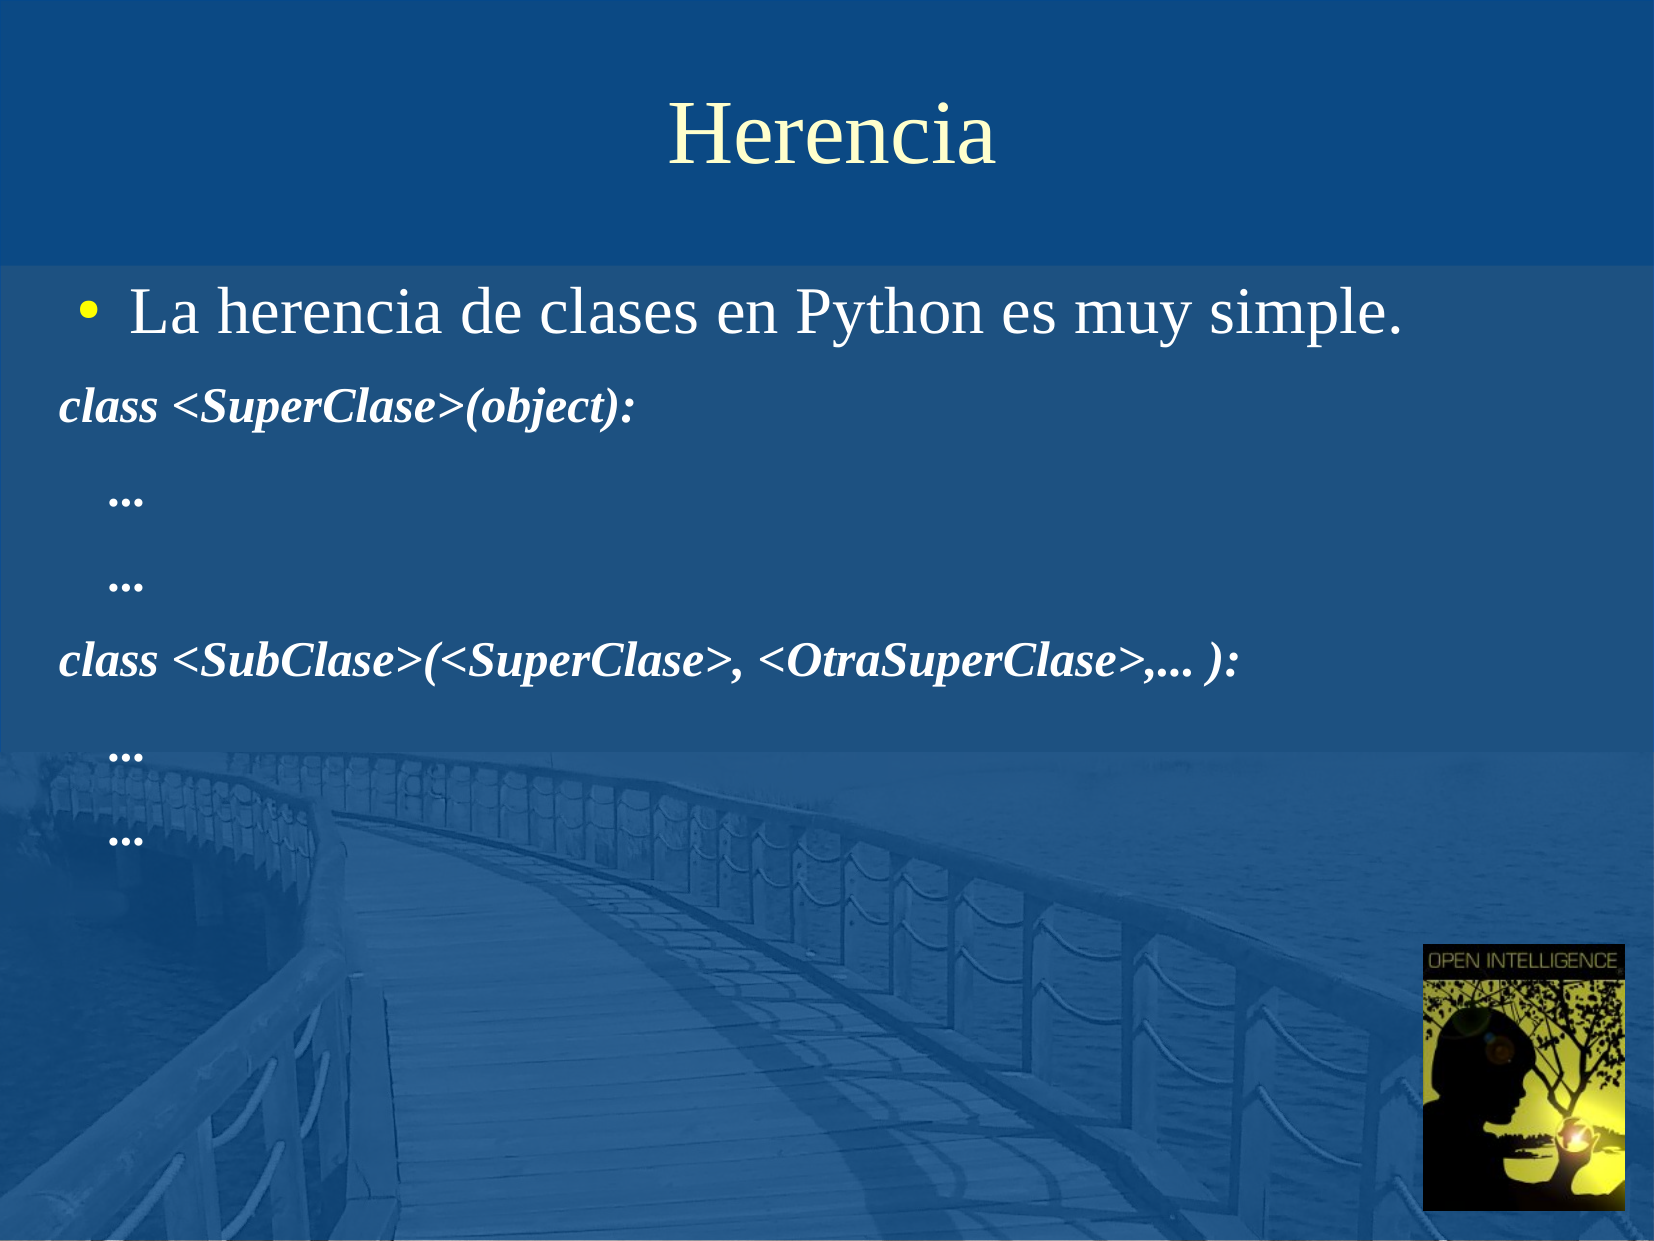

# Herencia
La herencia de clases en Python es muy simple.
class <SuperClase>(object):
 ...
 ...
class <SubClase>(<SuperClase>, <OtraSuperClase>,... ):
 ...
 ...